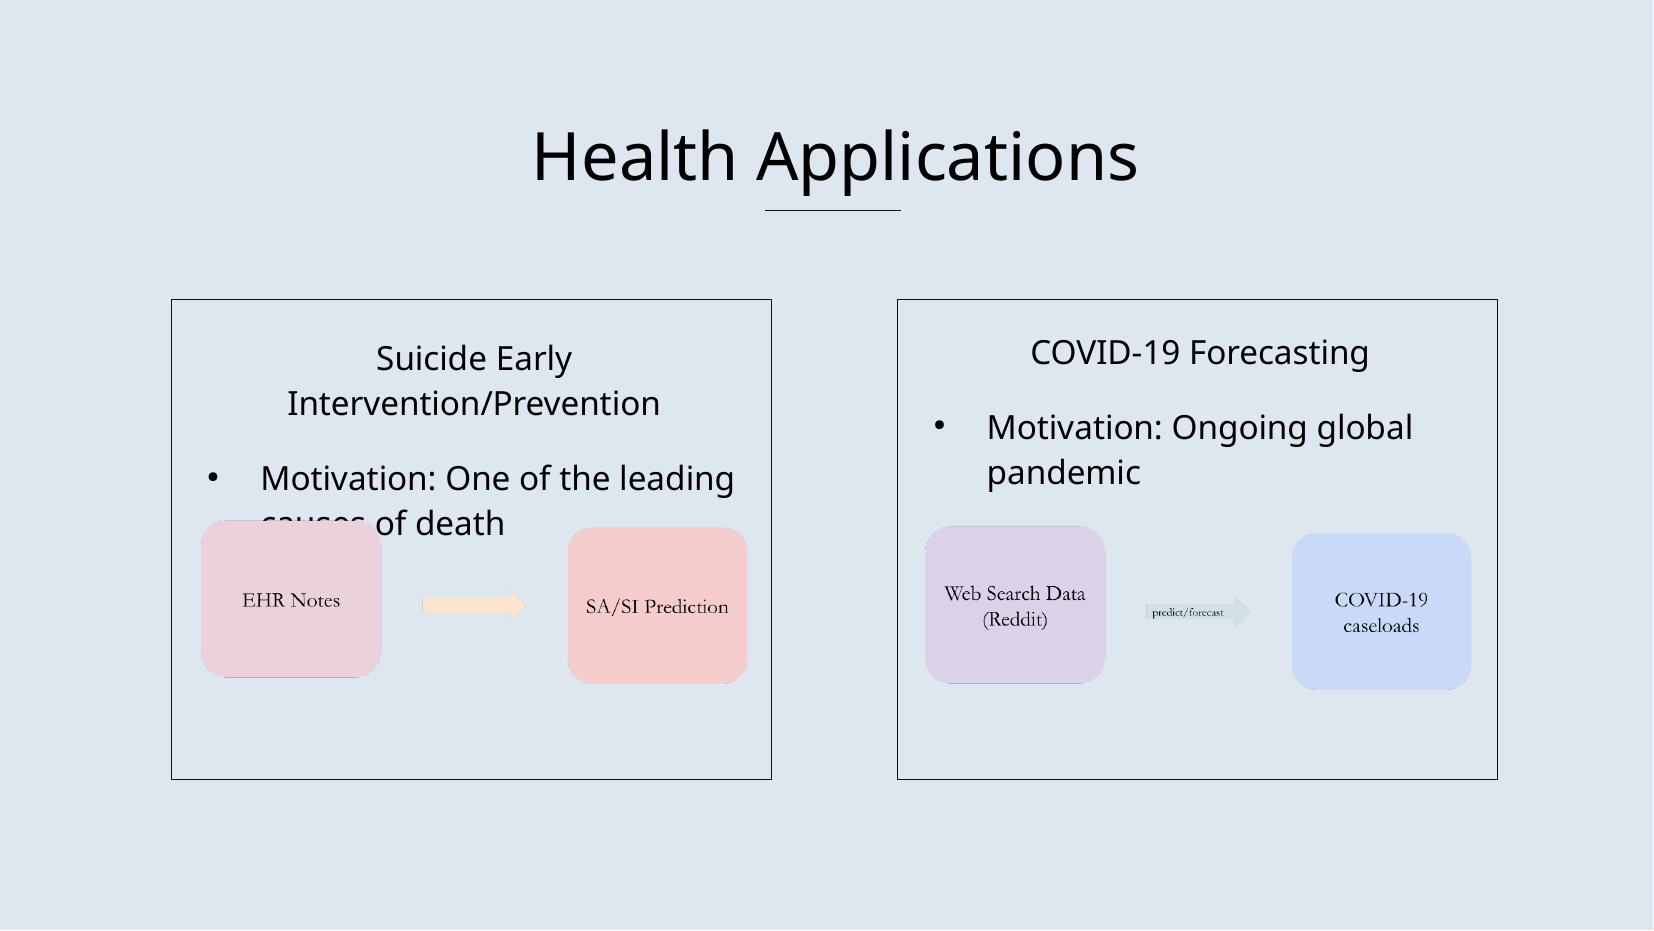

# Health Applications
COVID-19 Forecasting
Motivation: Ongoing global pandemic
Suicide Early Intervention/Prevention
Motivation: One of the leading causes of death